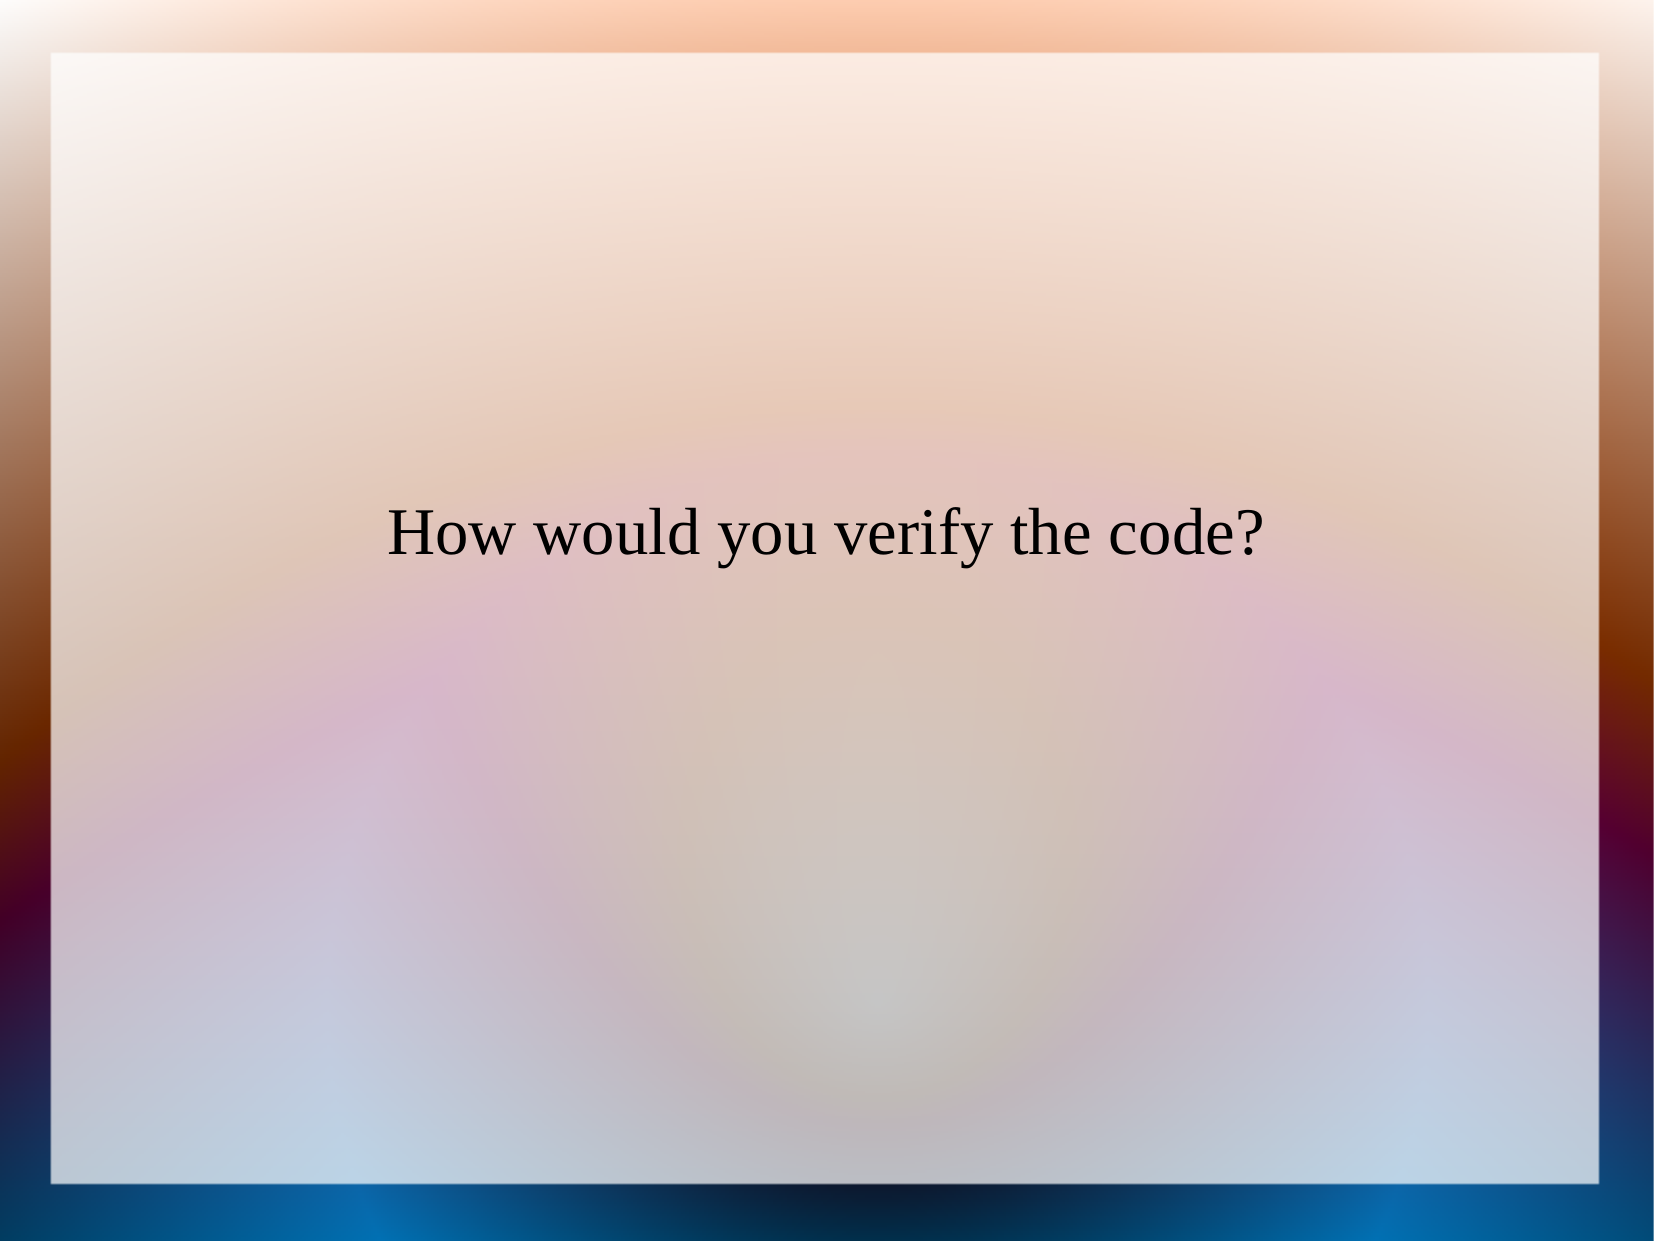

# How would you verify the code?